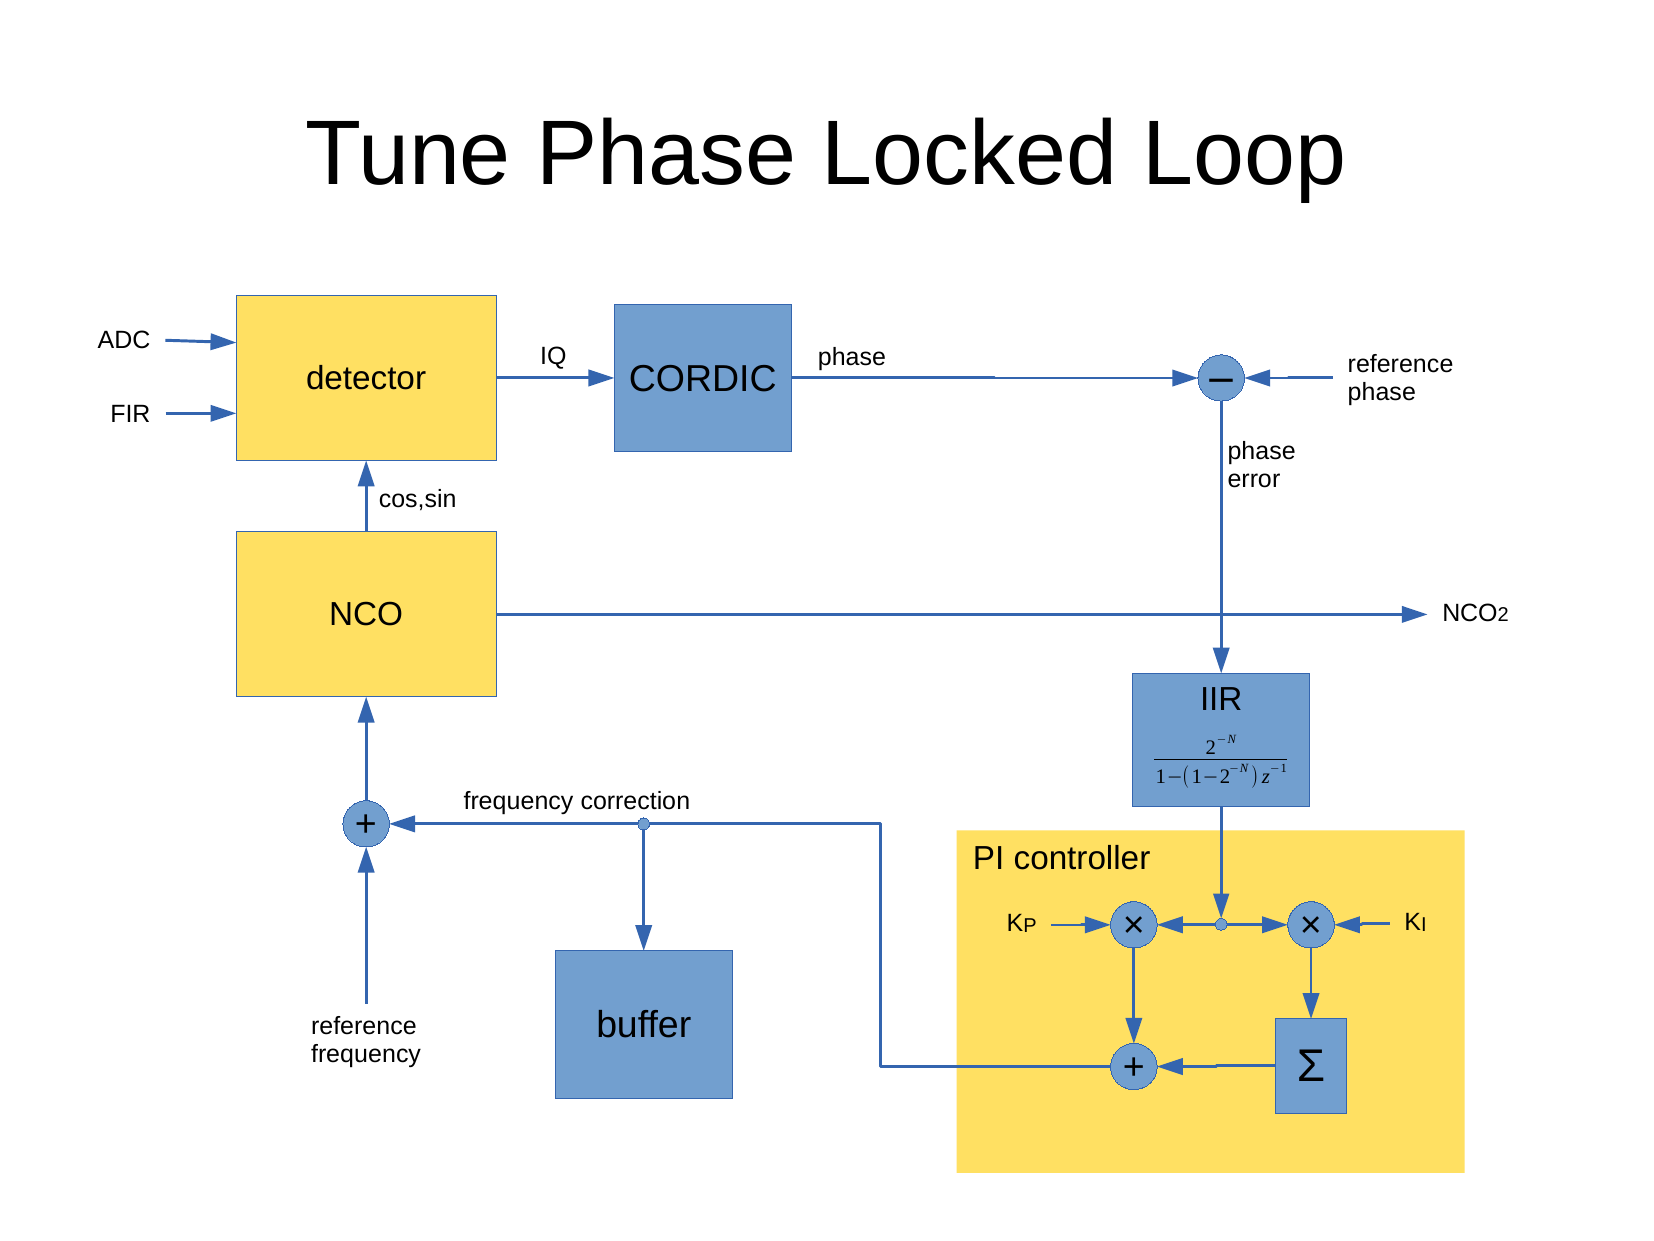

# Tune Phase Locked Loop
detector
CORDIC
ADC
IQ
phase
reference
phase
−
FIR
phase
error
cos,sin
NCO
NCO2
IIR
frequency correction
+
PI controller
KI
KP
×
×
buffer
reference
frequency
Σ
+